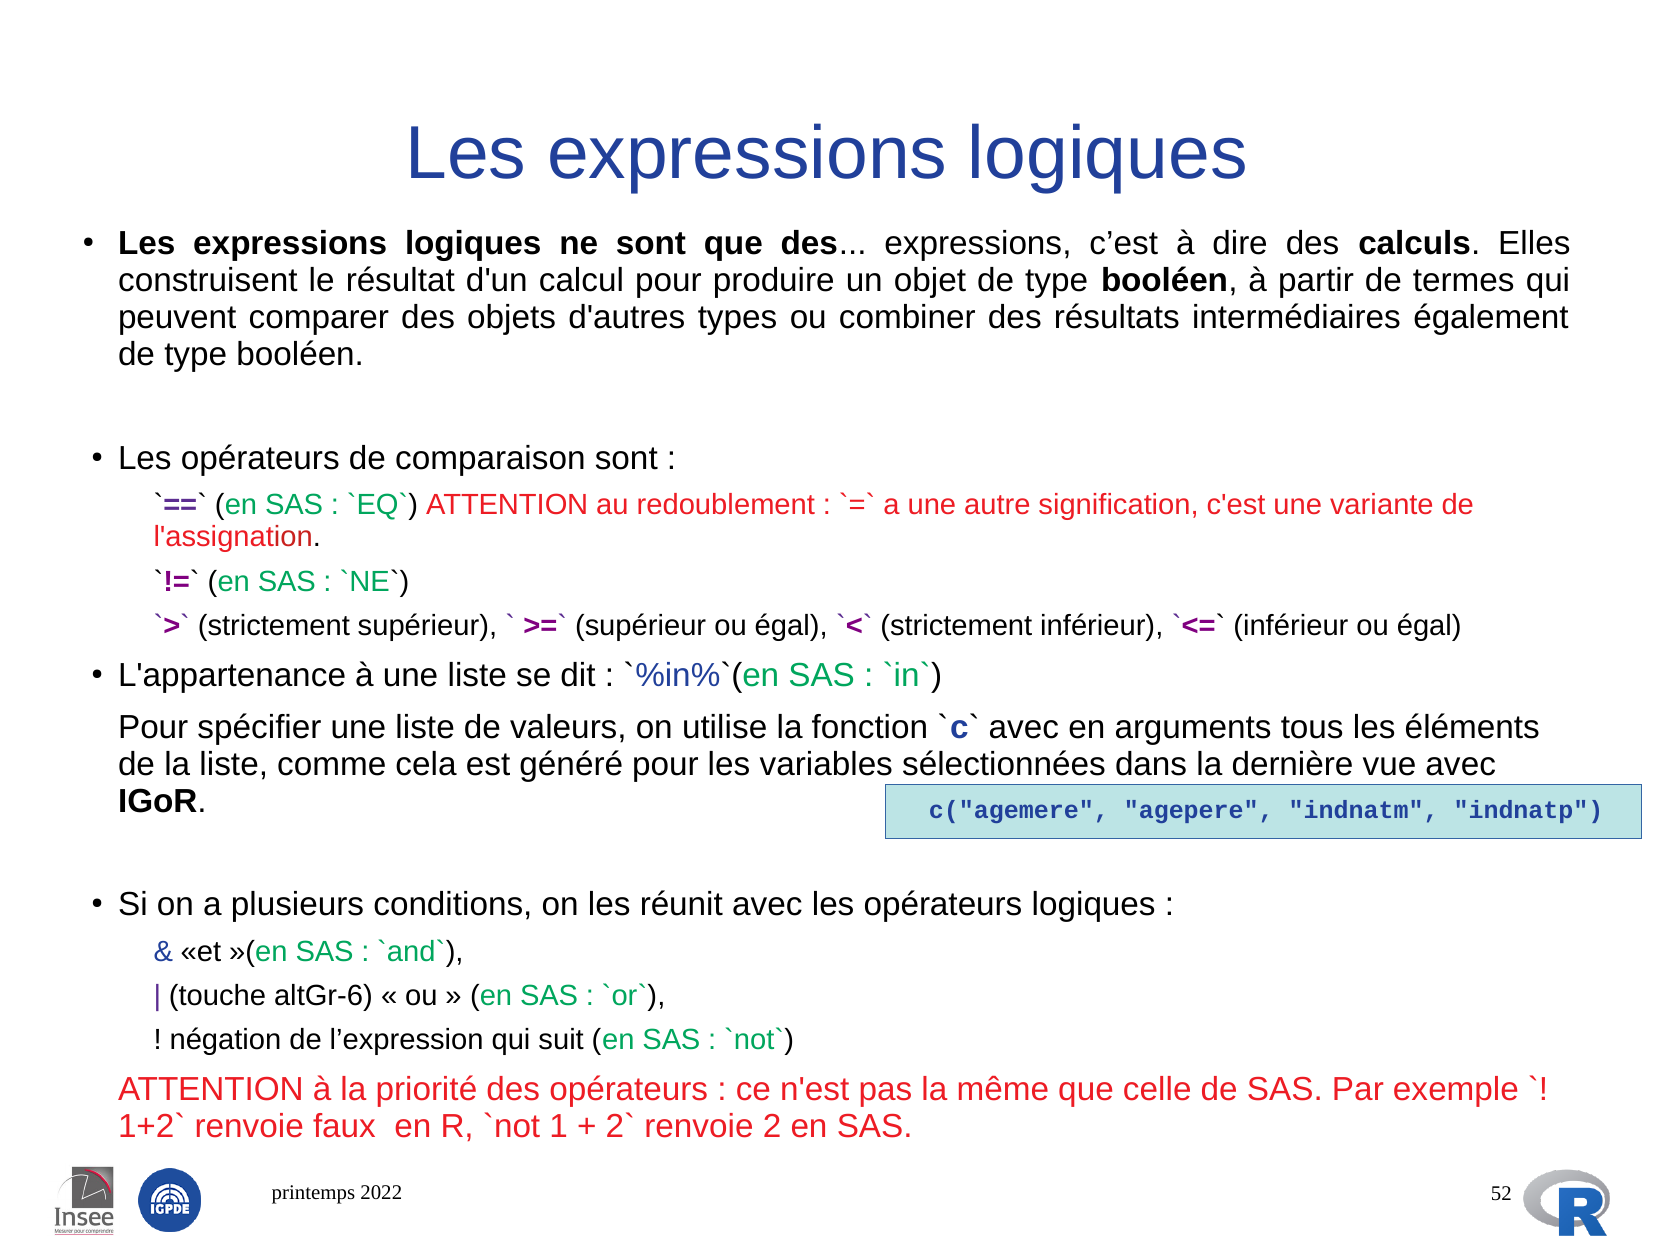

# Les expressions logiques
Les expressions logiques ne sont que des... expressions, c’est à dire des calculs. Elles construisent le résultat d'un calcul pour produire un objet de type booléen, à partir de termes qui peuvent comparer des objets d'autres types ou combiner des résultats intermédiaires également de type booléen.
Les opérateurs de comparaison sont :
`==` (en SAS : `EQ`) ATTENTION au redoublement : `=` a une autre signification, c'est une variante de l'assignation.
`!=` (en SAS : `NE`)
`>` (strictement supérieur), ` >=` (supérieur ou égal), `<` (strictement inférieur), `<=` (inférieur ou égal)
L'appartenance à une liste se dit : `%in%`(en SAS : `in`)
Pour spécifier une liste de valeurs, on utilise la fonction `c` avec en arguments tous les éléments de la liste, comme cela est généré pour les variables sélectionnées dans la dernière vue avec IGoR.
Si on a plusieurs conditions, on les réunit avec les opérateurs logiques :
& «et »(en SAS : `and`),
| (touche altGr-6) « ou » (en SAS : `or`),
! négation de l’expression qui suit (en SAS : `not`)
ATTENTION à la priorité des opérateurs : ce n'est pas la même que celle de SAS. Par exemple `!1+2` renvoie faux en R, `not 1 + 2` renvoie 2 en SAS.
c("agemere", "agepere", "indnatm", "indnatp")
printemps 2022
52